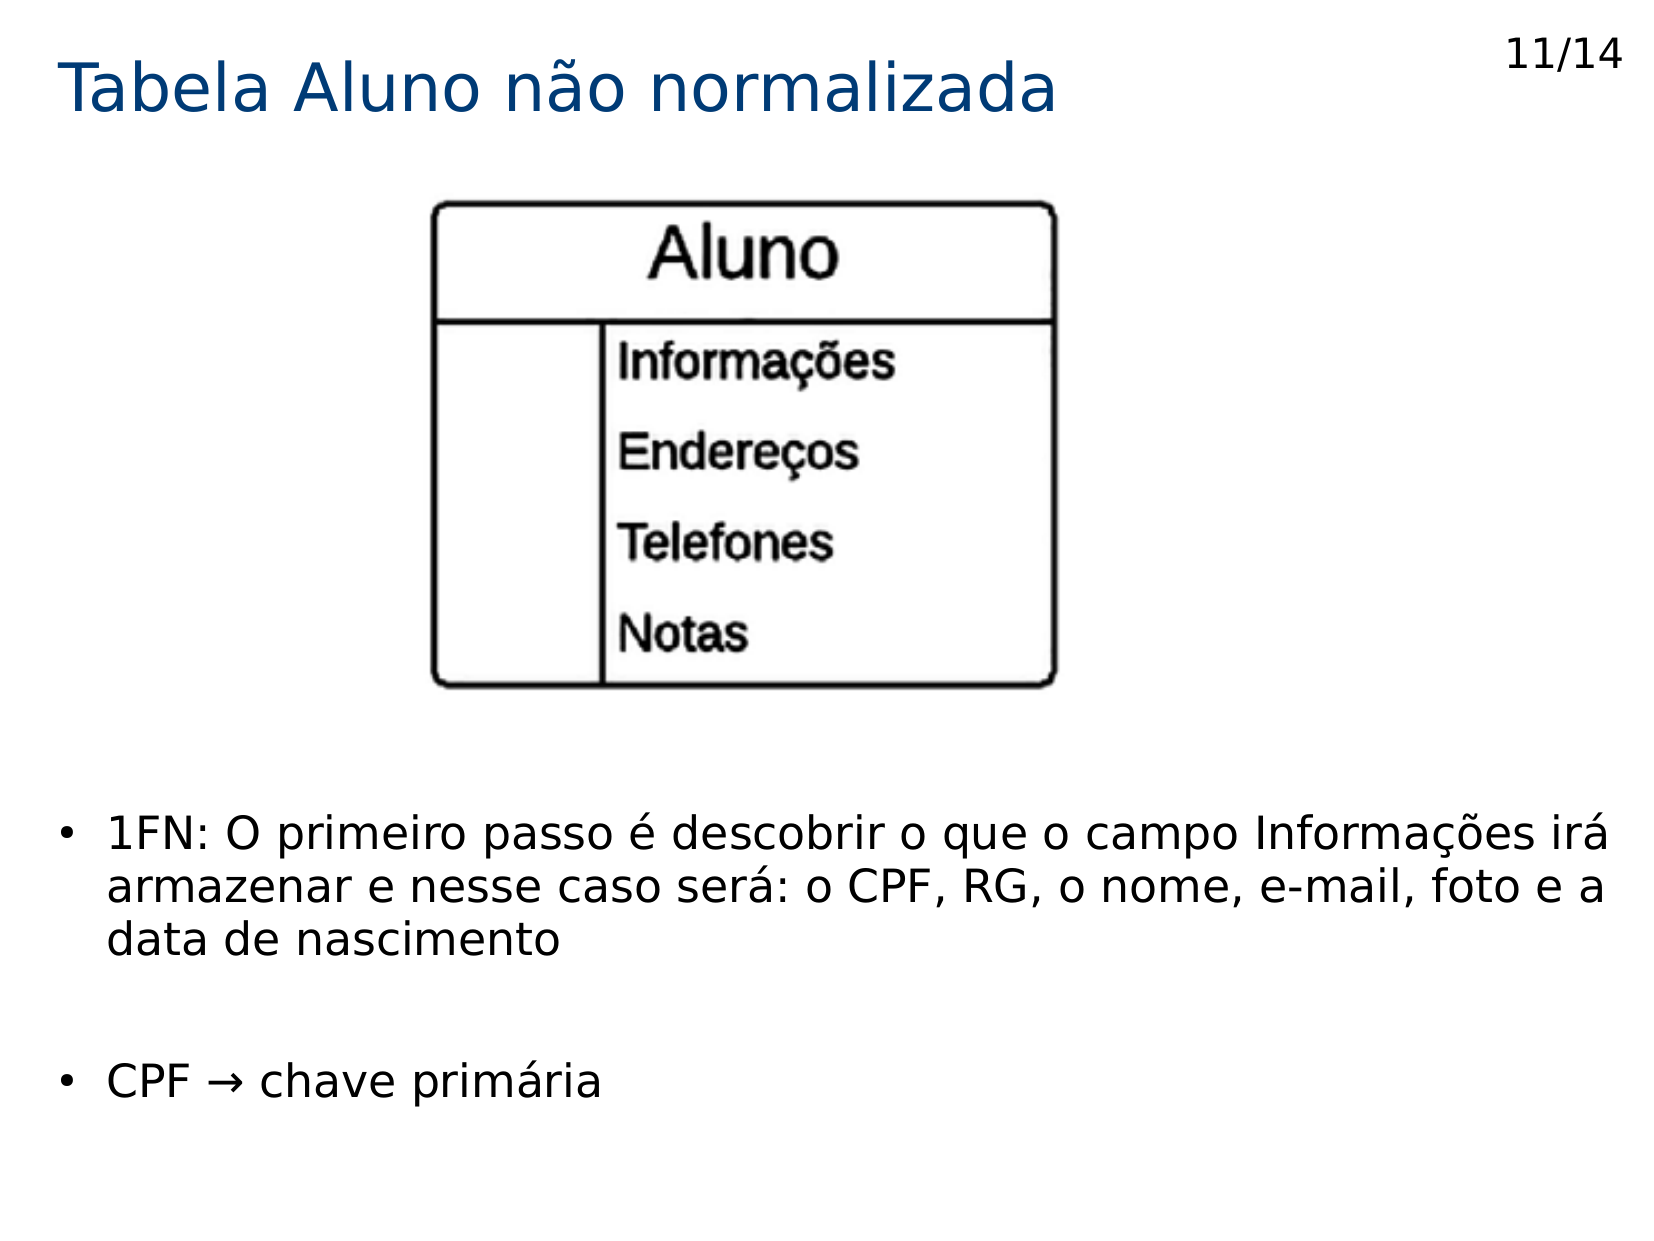

# Tabela Aluno não normalizada
11
1FN: O primeiro passo é descobrir o que o campo Informações irá armazenar e nesse caso será: o CPF, RG, o nome, e-mail, foto e a data de nascimento
CPF → chave primária